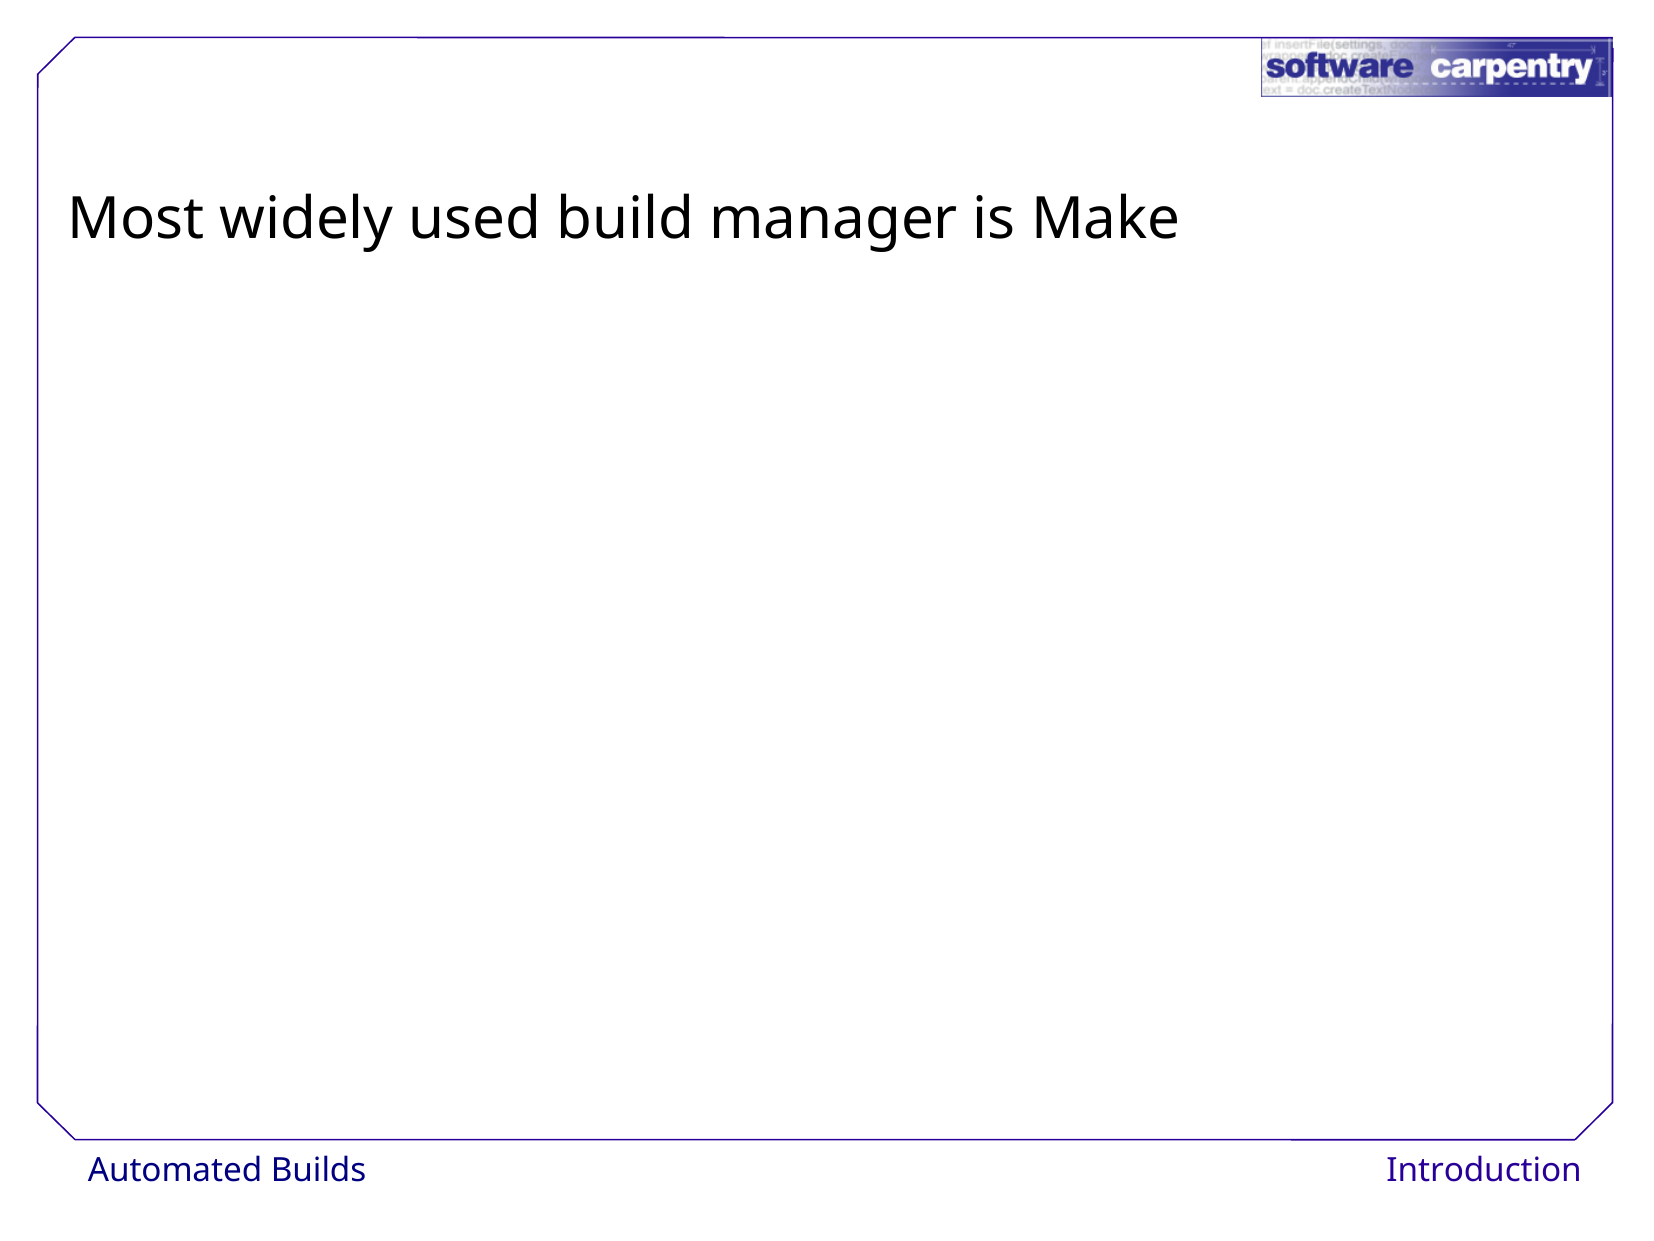

Most widely used build manager is Make